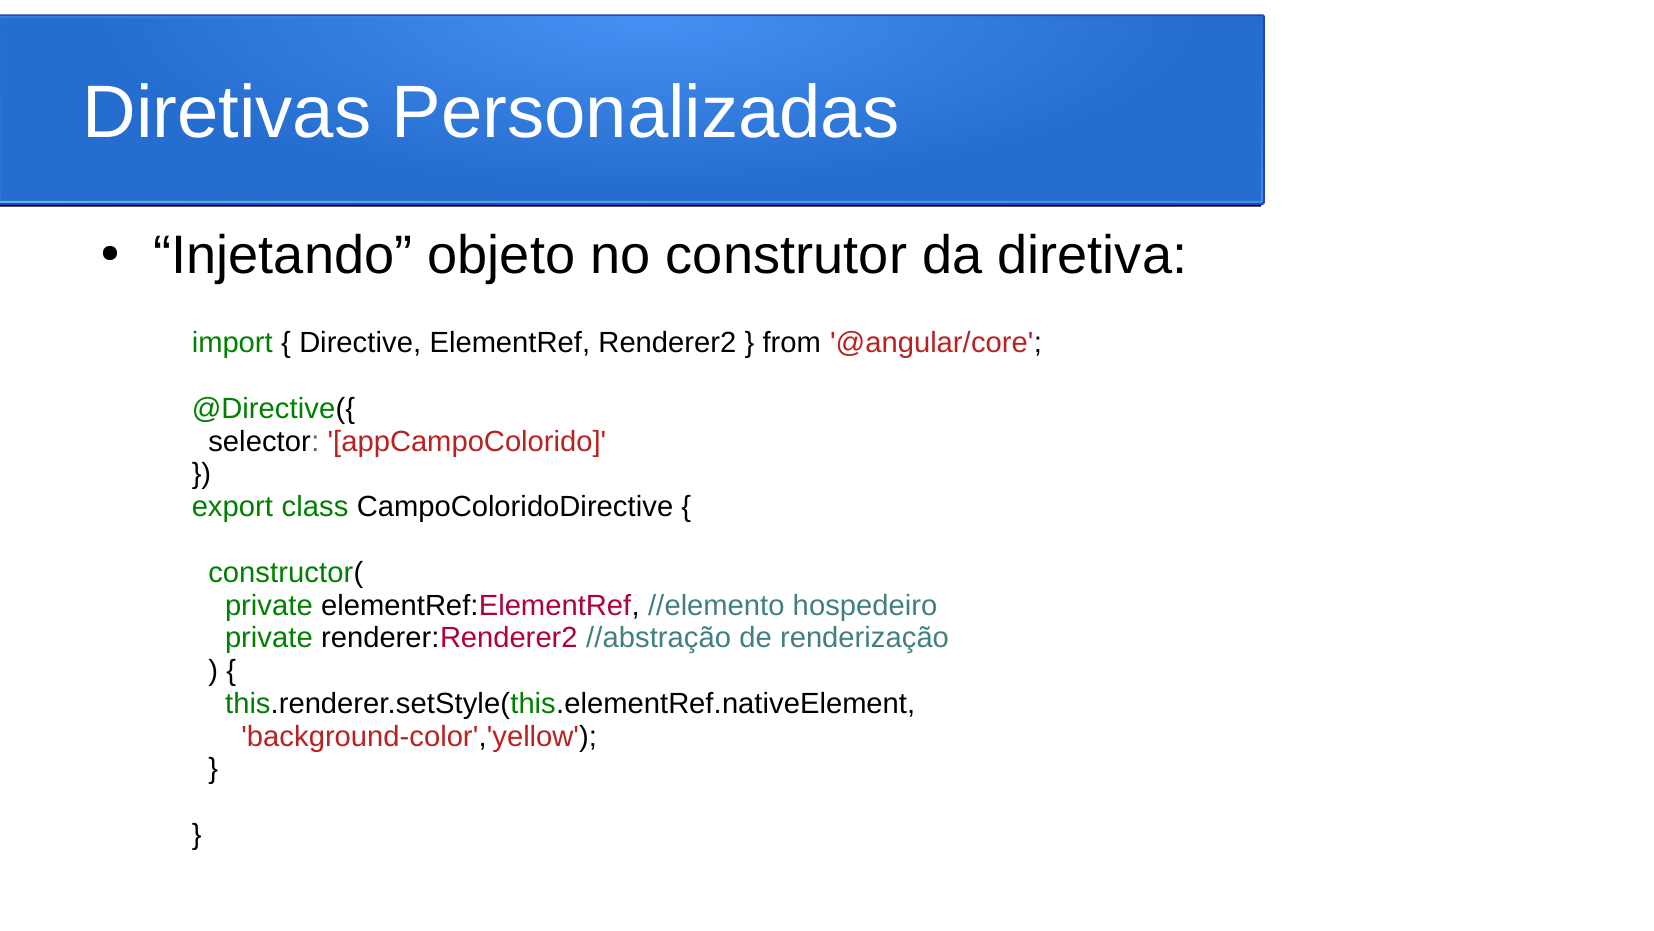

# Diretivas Personalizadas
“Injetando” objeto no construtor da diretiva:
import { Directive, ElementRef, Renderer2 } from '@angular/core';
@Directive({
 selector: '[appCampoColorido]'
})
export class CampoColoridoDirective {
 constructor(
 private elementRef:ElementRef, //elemento hospedeiro
 private renderer:Renderer2 //abstração de renderização
 ) {
 this.renderer.setStyle(this.elementRef.nativeElement,
 'background-color','yellow');
 }
}